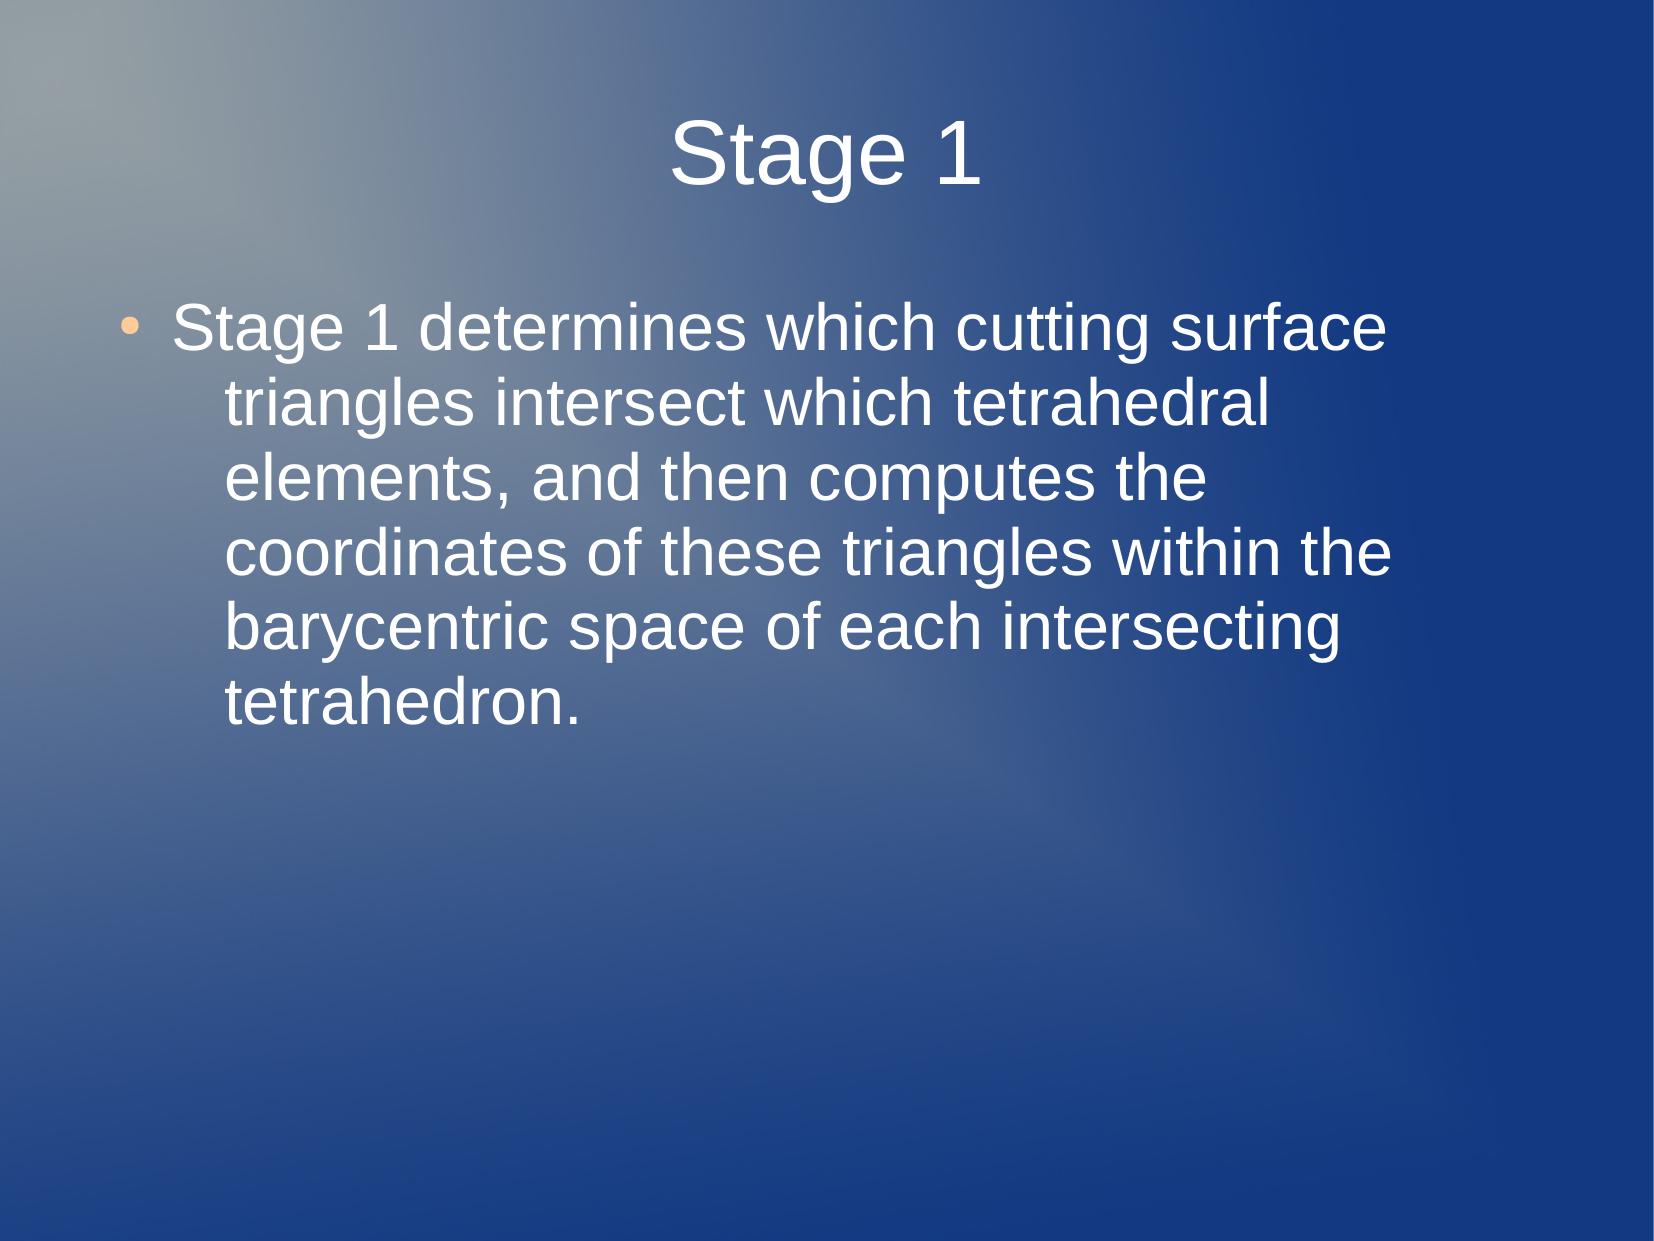

# Stage 1
Stage 1 determines which cutting surface triangles intersect which tetrahedral elements, and then computes the coordinates of these triangles within the barycentric space of each intersecting tetrahedron.